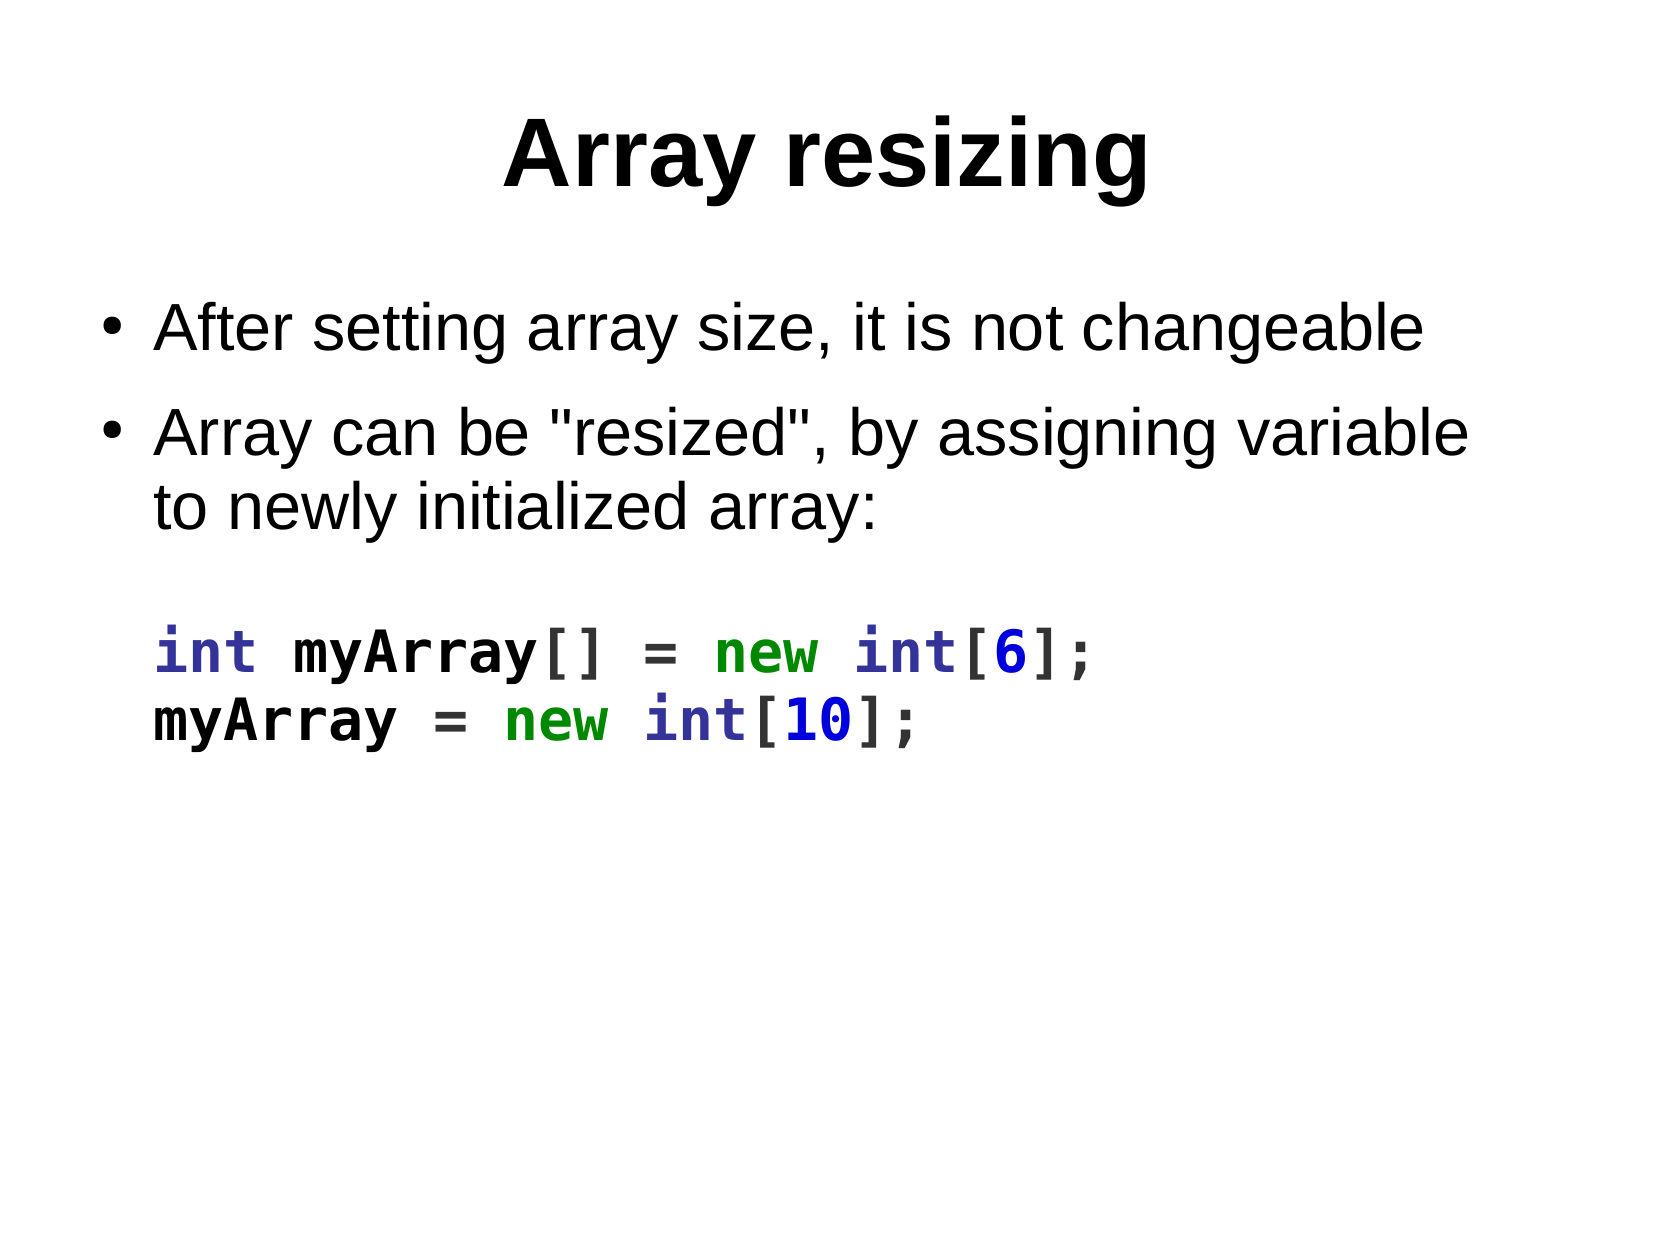

# Array resizing
After setting array size, it is not changeable
Array can be "resized", by assigning variable to newly initialized array:
int myArray[] = new int[6];
myArray = new int[10];